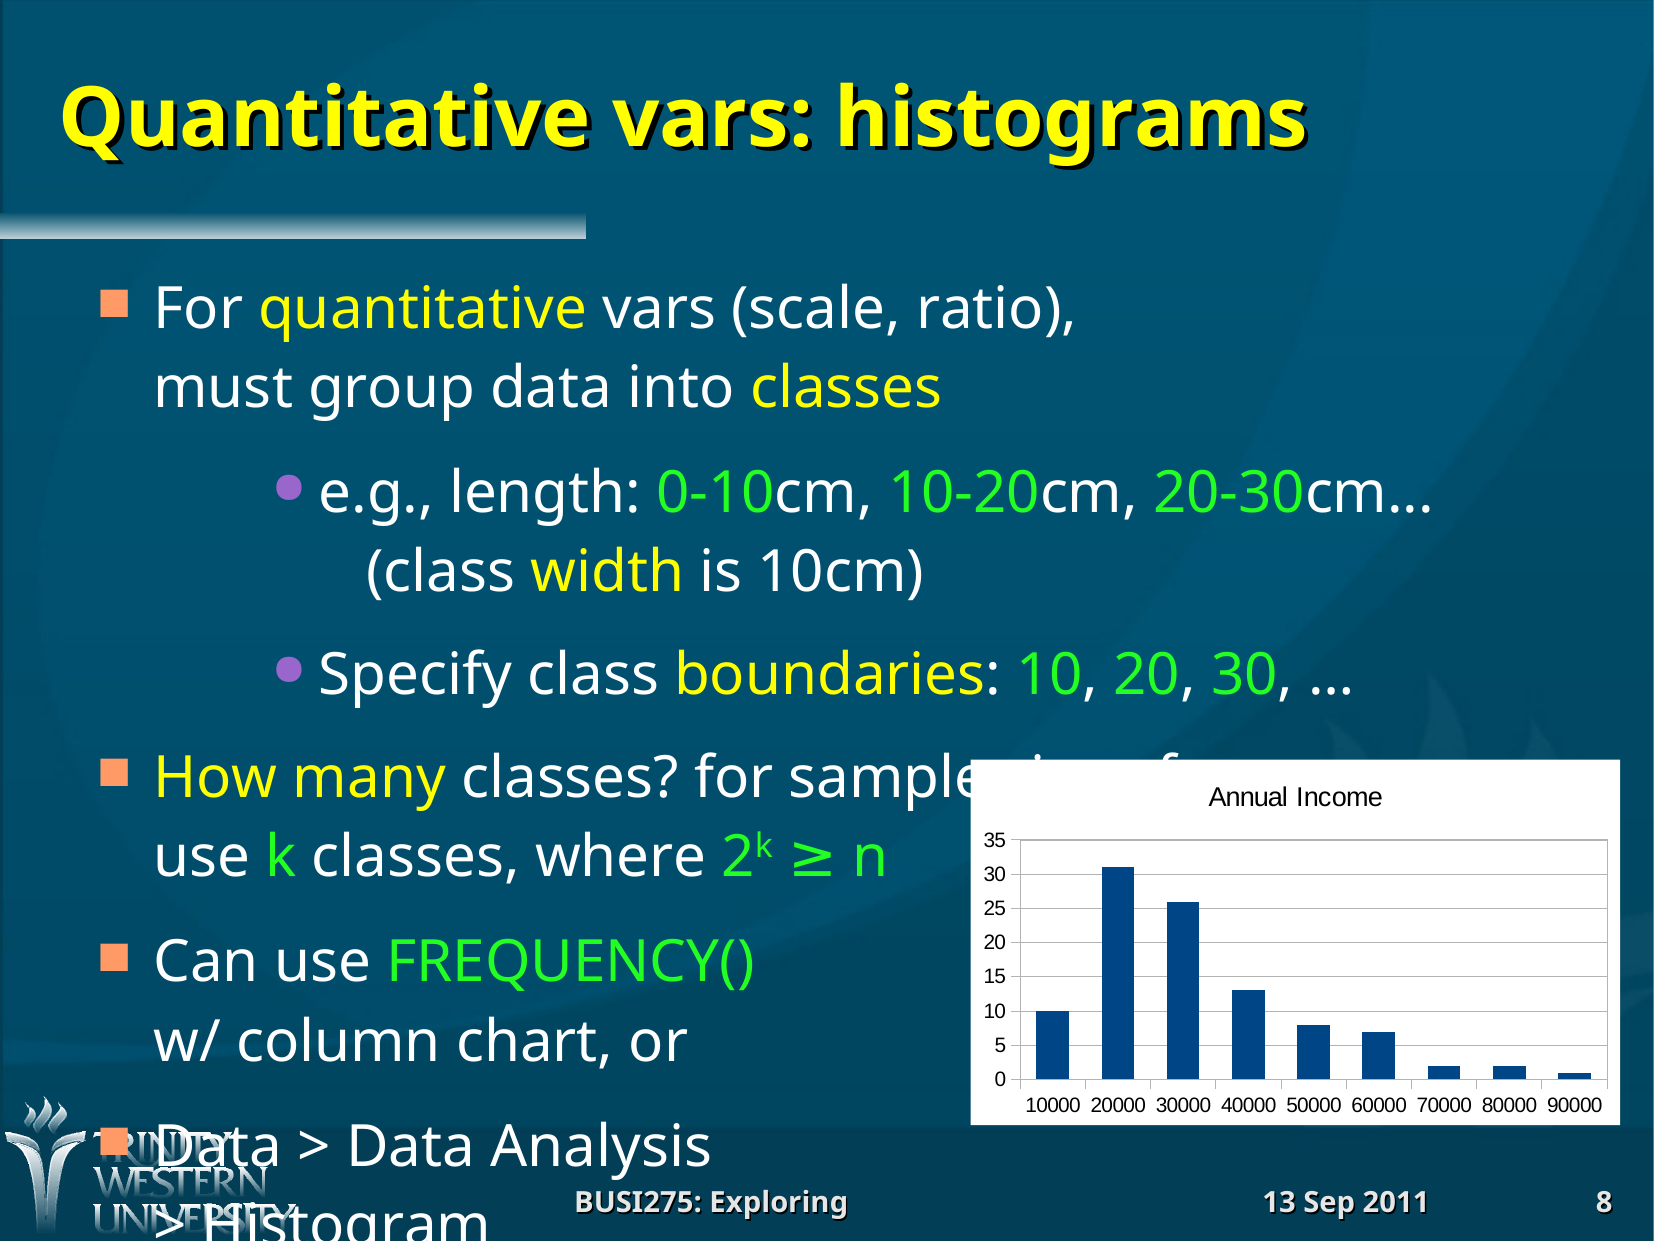

# Quantitative vars: histograms
For quantitative vars (scale, ratio),
must group data into classes
e.g., length: 0-10cm, 10-20cm, 20-30cm... (class width is 10cm)
Specify class boundaries: 10, 20, 30, …
How many classes? for sample size of n,
use k classes, where 2k ≥ n
Can use FREQUENCY()
w/ column chart, or
Data > Data Analysis
> Histogram
### Chart: Annual Income
| Category | Freq |
|---|---|
| 10000 | 10.0 |
| 20000 | 31.0 |
| 30000 | 26.0 |
| 40000 | 13.0 |
| 50000 | 8.0 |
| 60000 | 7.0 |
| 70000 | 2.0 |
| 80000 | 2.0 |
| 90000 | 1.0 |BUSI275: Exploring
13 Sep 2011
8